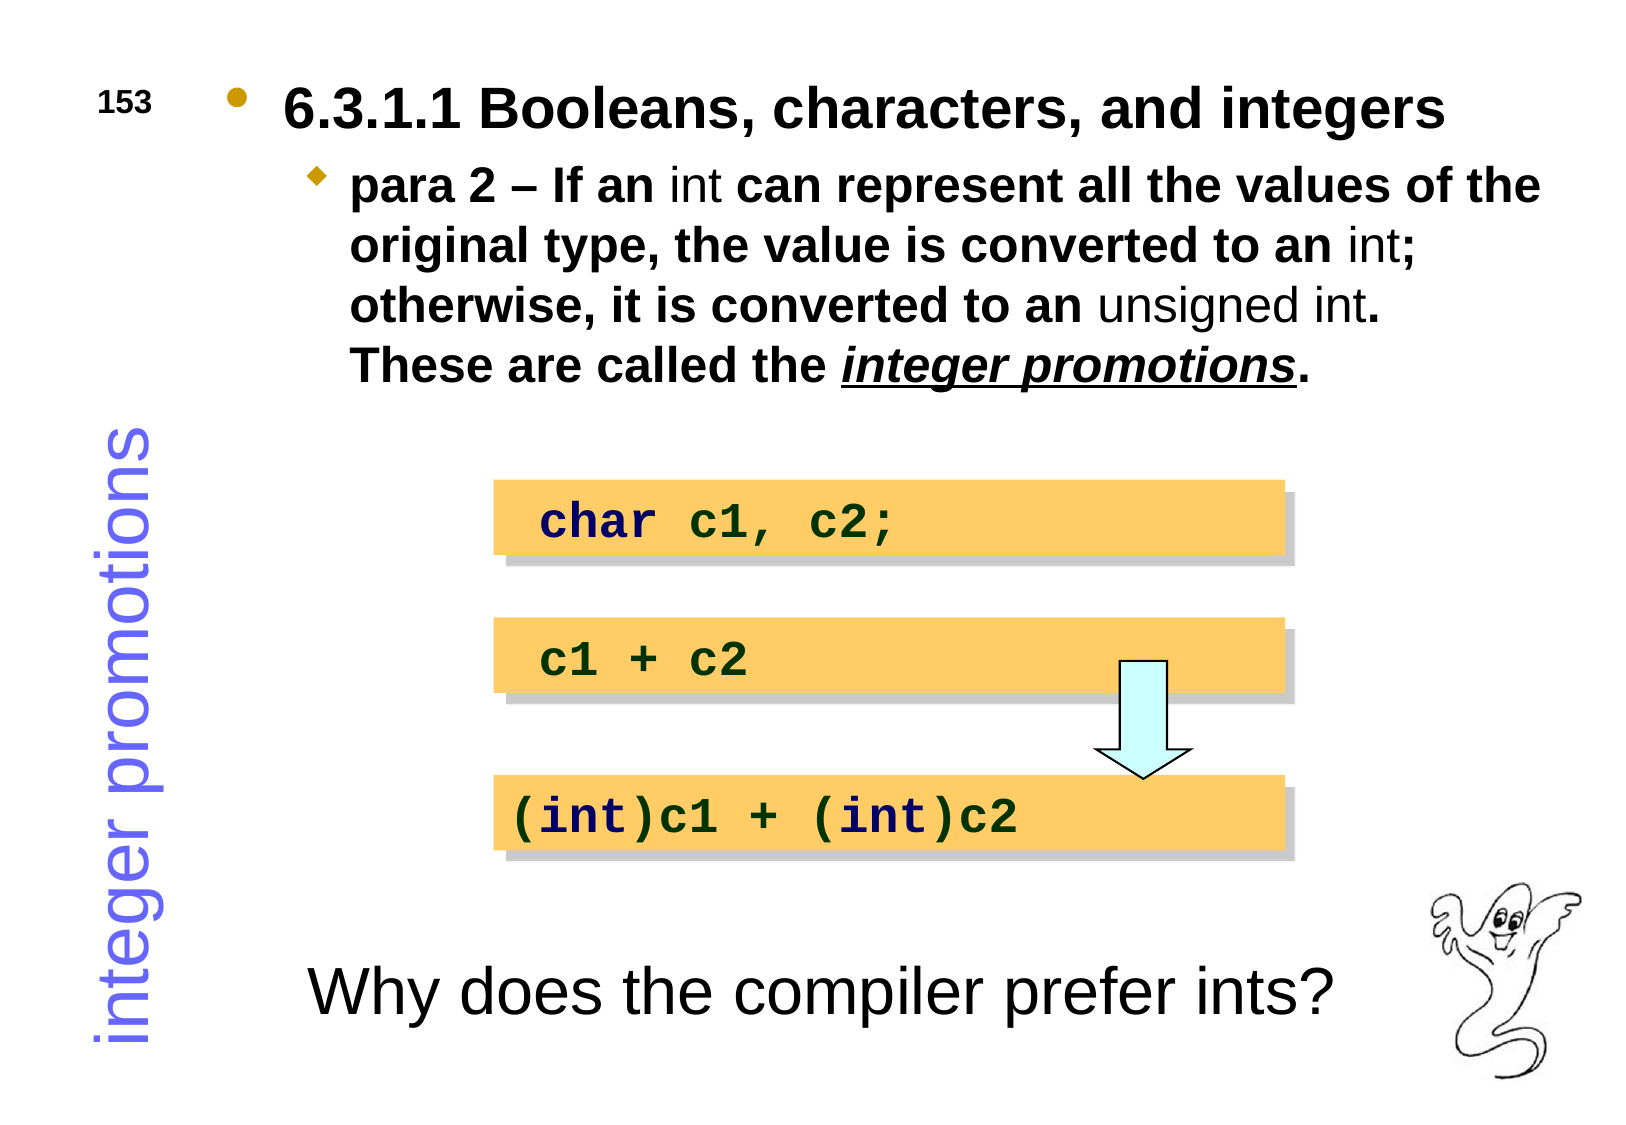

153
6.3.1.1 Booleans, characters, and integers
para 2 – If an int can represent all the values of the original type, the value is converted to an int; otherwise, it is converted to an unsigned int.
These are called the integer promotions.
 char c1, c2;
# integer promotions
 c1 + c2
(int)c1 + (int)c2
Why does the compiler prefer ints?